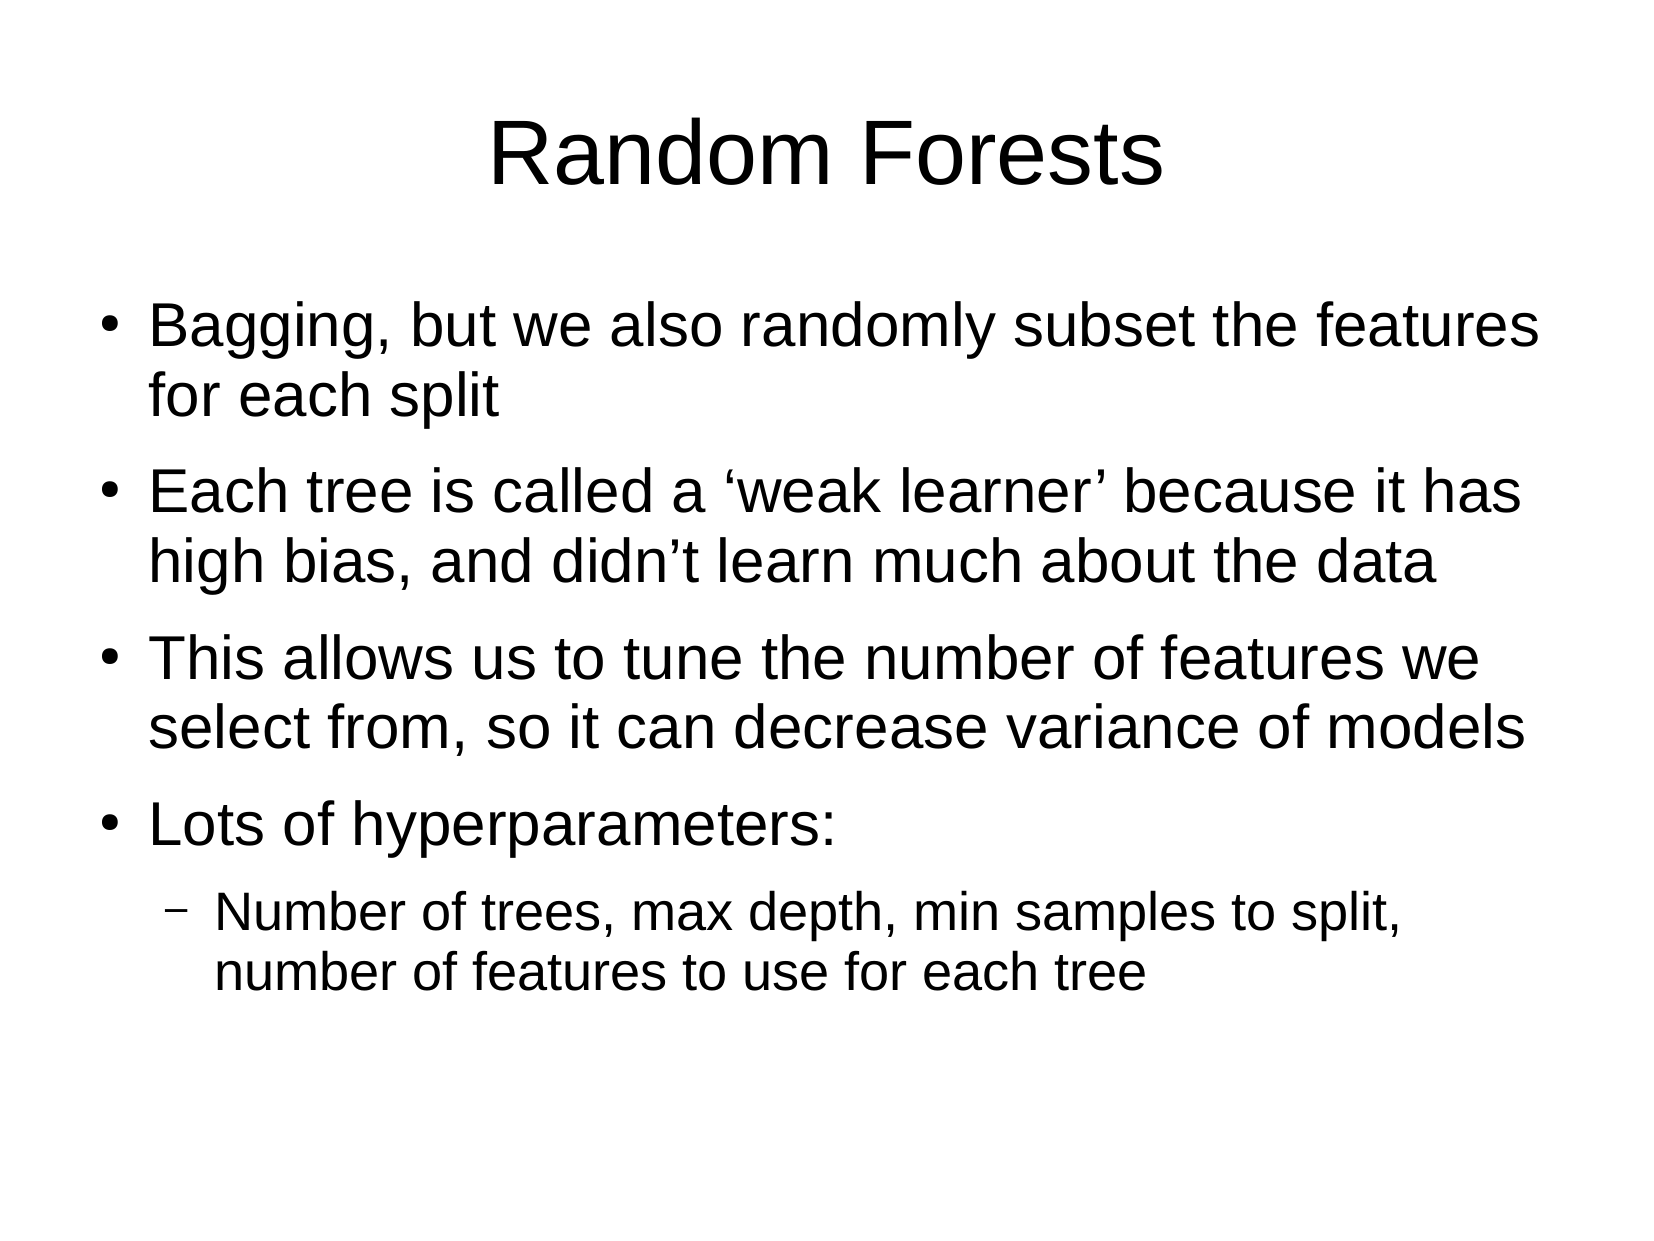

# Random Forests
Bagging, but we also randomly subset the features for each split
Each tree is called a ‘weak learner’ because it has high bias, and didn’t learn much about the data
This allows us to tune the number of features we select from, so it can decrease variance of models
Lots of hyperparameters:
Number of trees, max depth, min samples to split, number of features to use for each tree